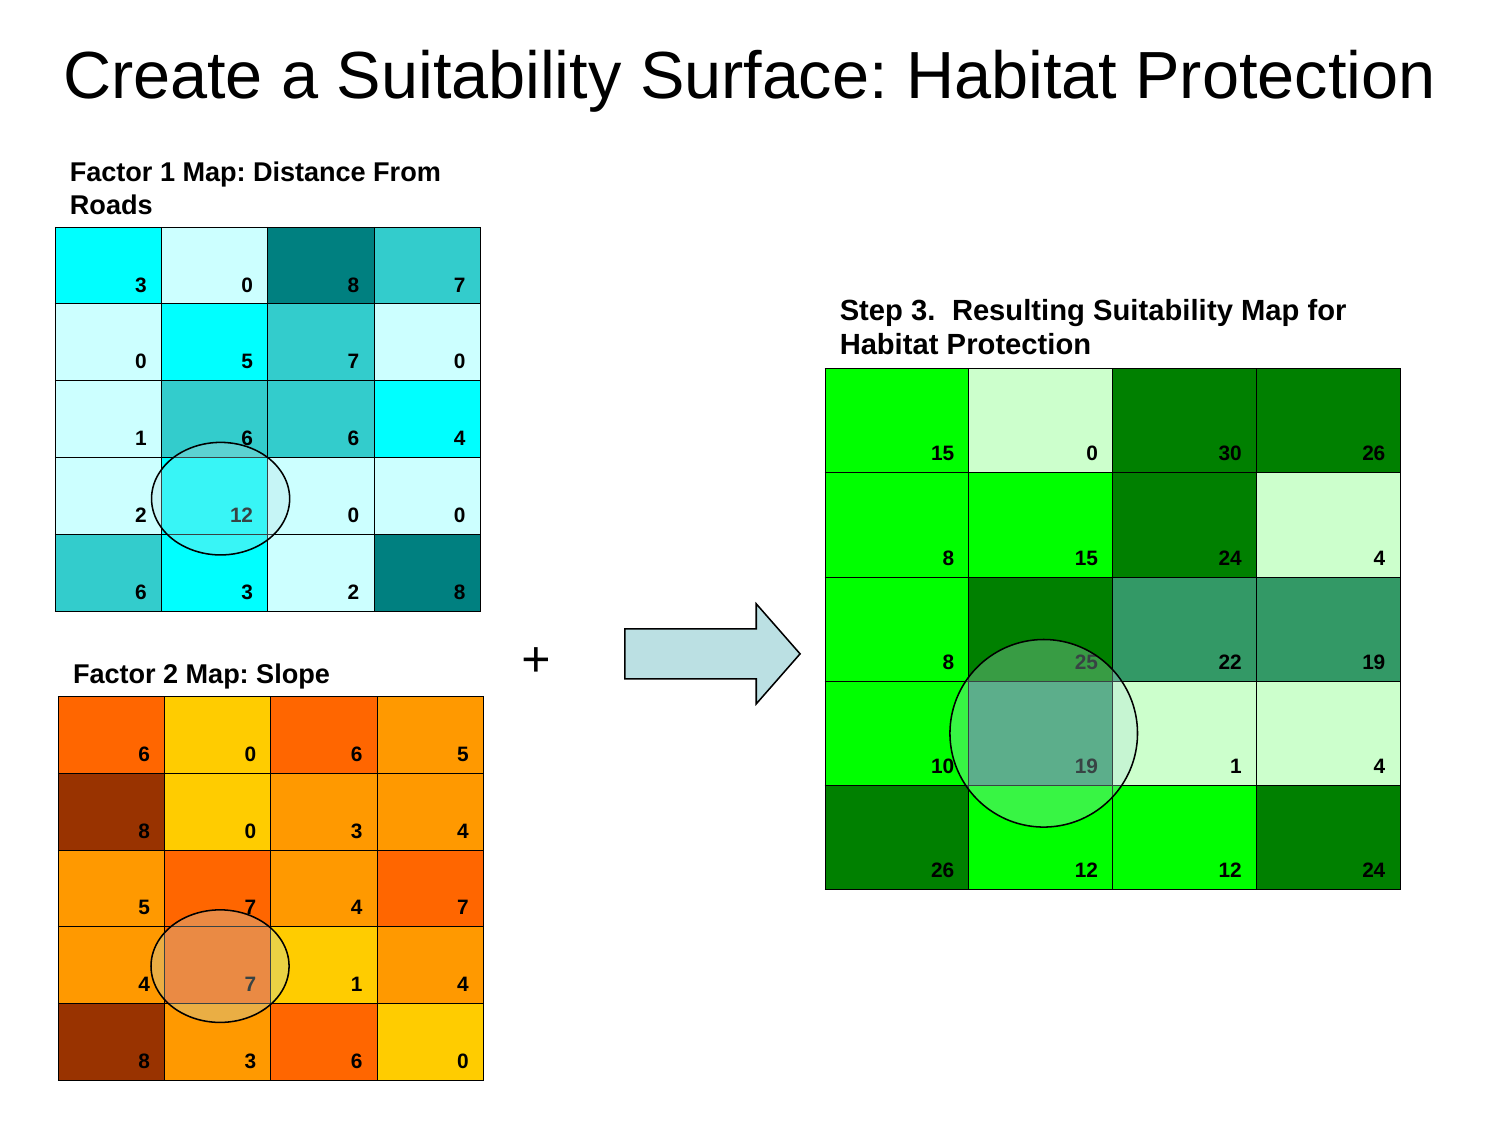

Create a Suitability Surface: Habitat Protection
| Factor 1 Map: Distance From Roads | | | |
| --- | --- | --- | --- |
| 3 | 0 | 8 | 7 |
| 0 | 5 | 7 | 0 |
| 1 | 6 | 6 | 4 |
| 2 | 12 | 0 | 0 |
| 6 | 3 | 2 | 8 |
| Step 3. Resulting Suitability Map for Habitat Protection | | | |
| --- | --- | --- | --- |
| 15 | 0 | 30 | 26 |
| 8 | 15 | 24 | 4 |
| 8 | 25 | 22 | 19 |
| 10 | 19 | 1 | 4 |
| 26 | 12 | 12 | 24 |
| Factor 2 Map: Slope | | | |
| --- | --- | --- | --- |
| 6 | 0 | 6 | 5 |
| 8 | 0 | 3 | 4 |
| 5 | 7 | 4 | 7 |
| 4 | 7 | 1 | 4 |
| 8 | 3 | 6 | 0 |
+